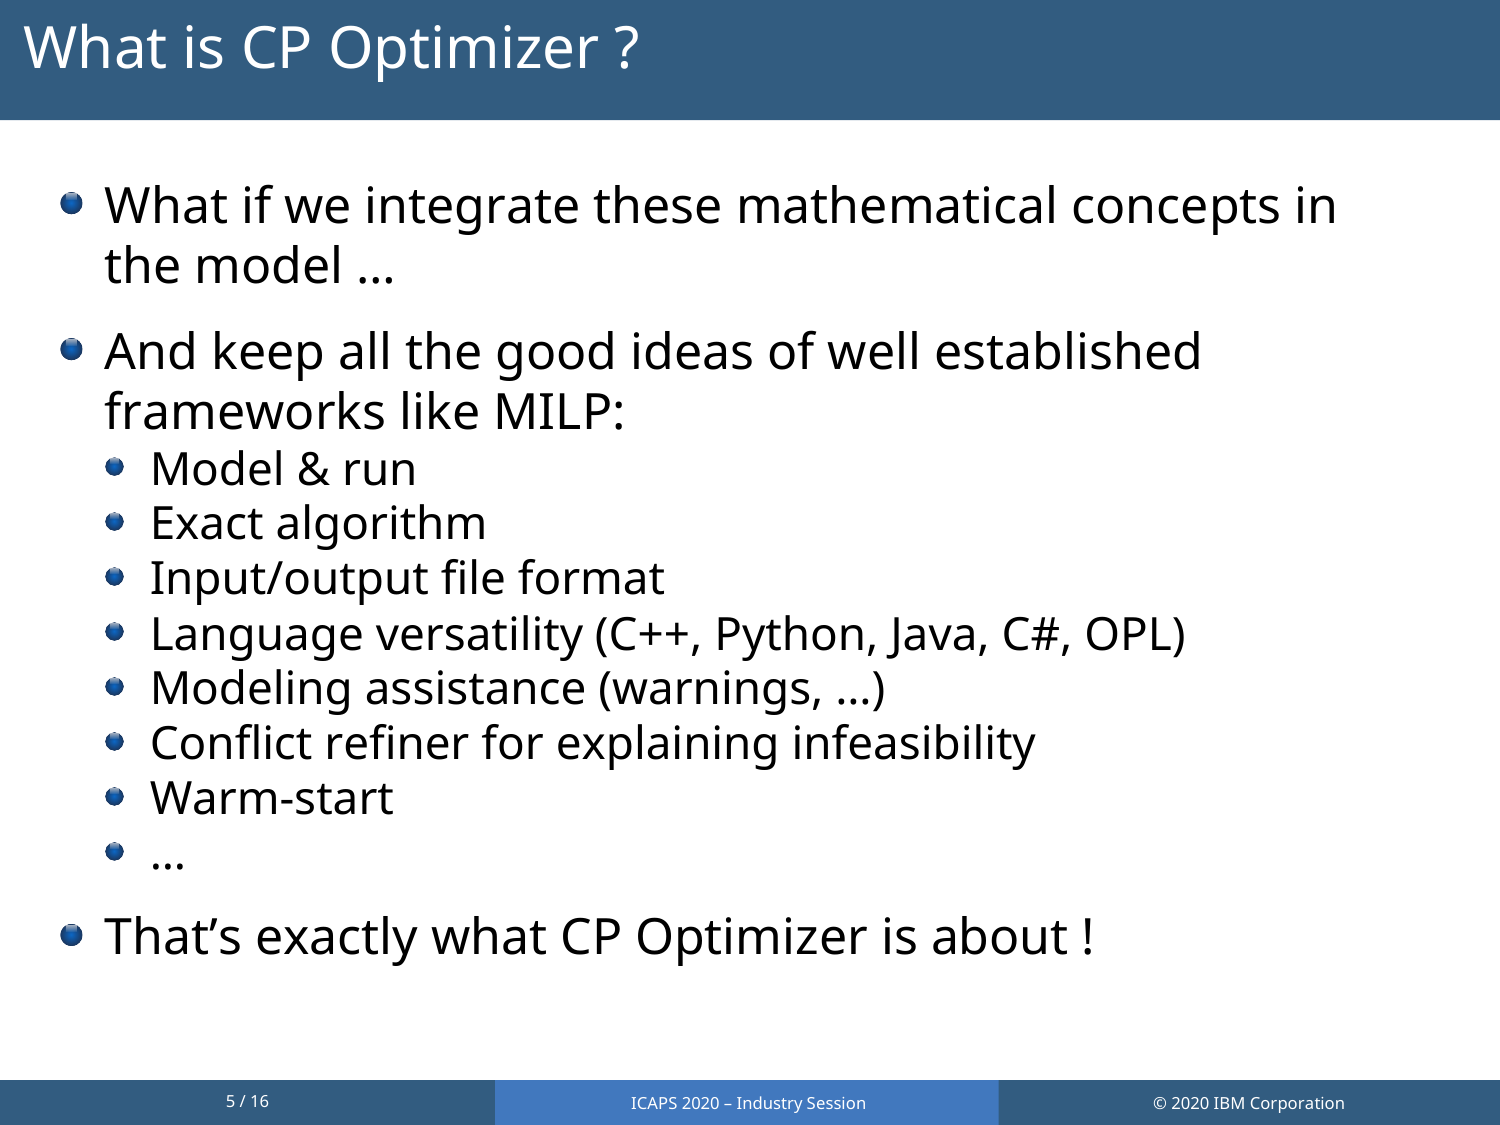

# What is CP Optimizer ?
What if we integrate these mathematical concepts in the model …
And keep all the good ideas of well established frameworks like MILP:
Model & run
Exact algorithm
Input/output file format
Language versatility (C++, Python, Java, C#, OPL)
Modeling assistance (warnings, …)
Conflict refiner for explaining infeasibility
Warm-start
…
That’s exactly what CP Optimizer is about !